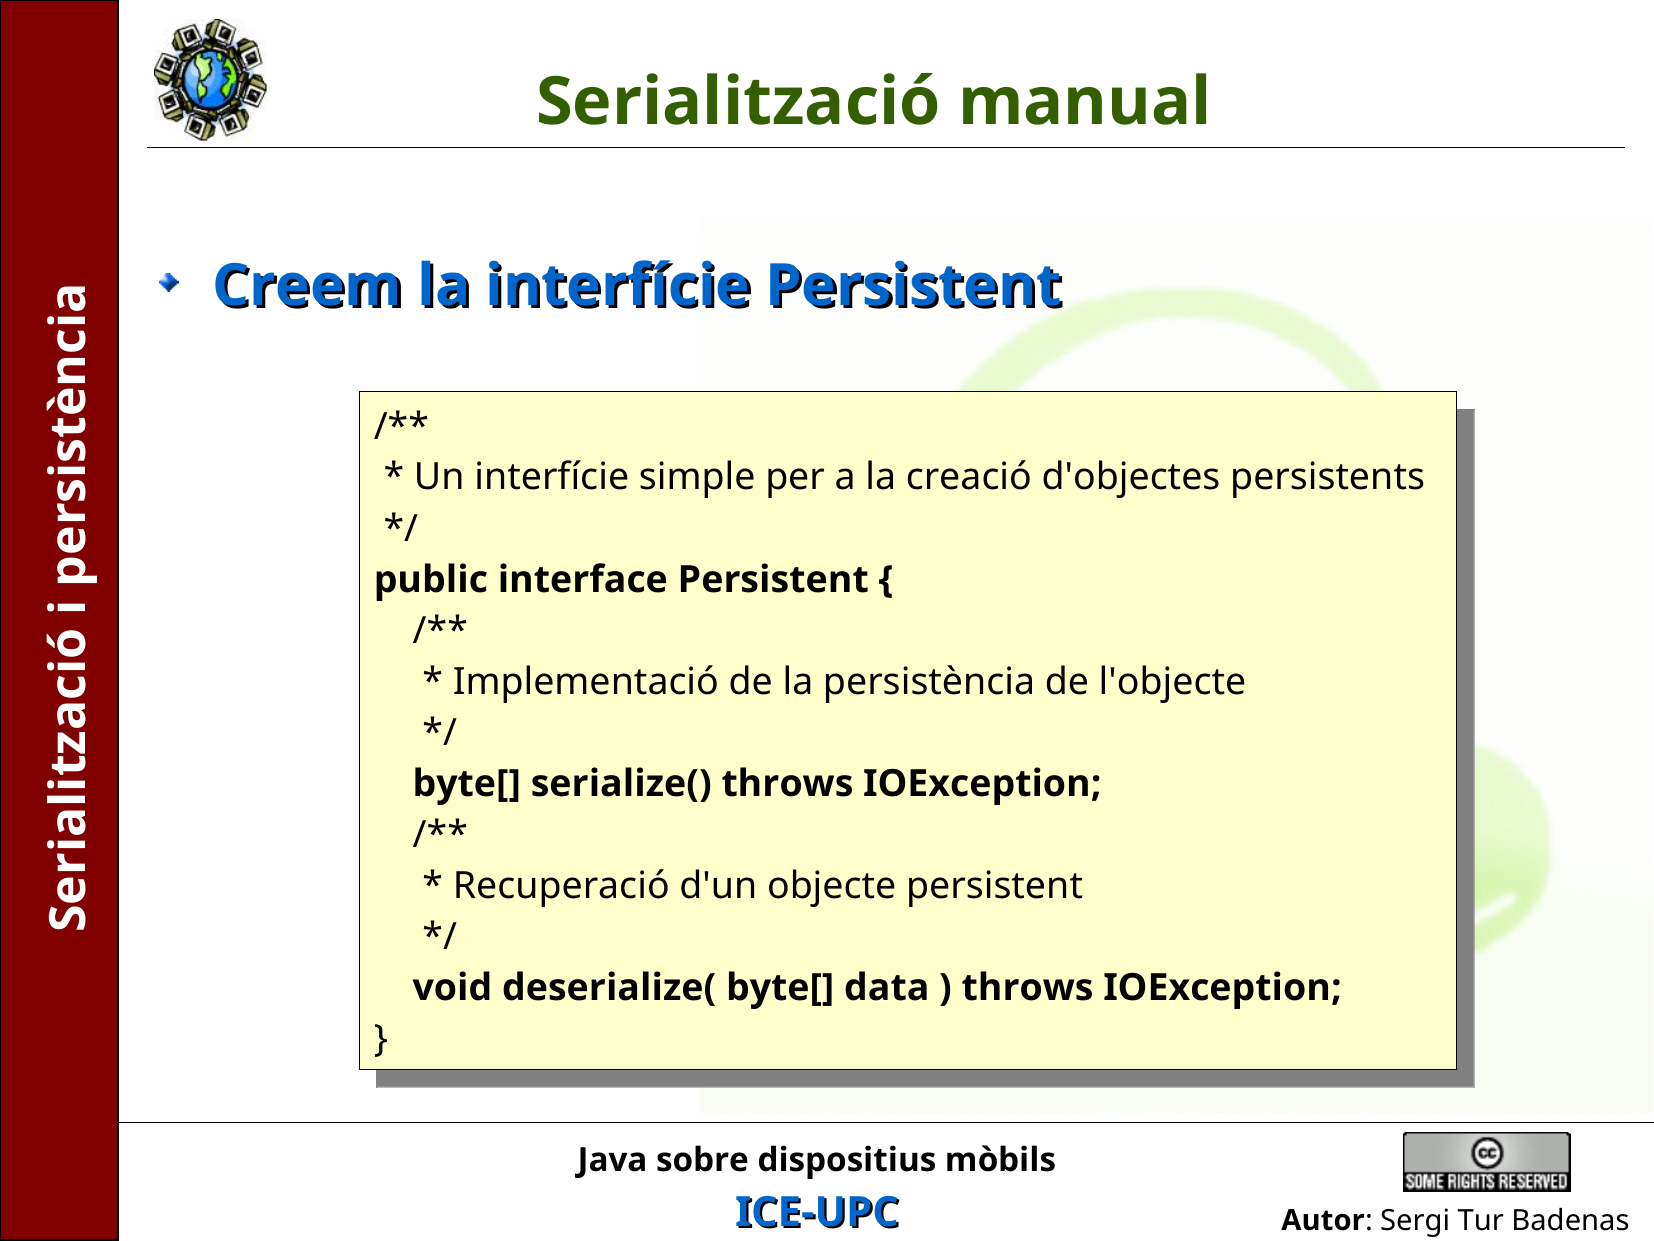

# Serialització manual
Creem la interfície Persistent
/**
 * Un interfície simple per a la creació d'objectes persistents
 */
public interface Persistent {
 /**
 * Implementació de la persistència de l'objecte
 */
 byte[] serialize() throws IOException;
 /**
 * Recuperació d'un objecte persistent
 */
 void deserialize( byte[] data ) throws IOException;
}